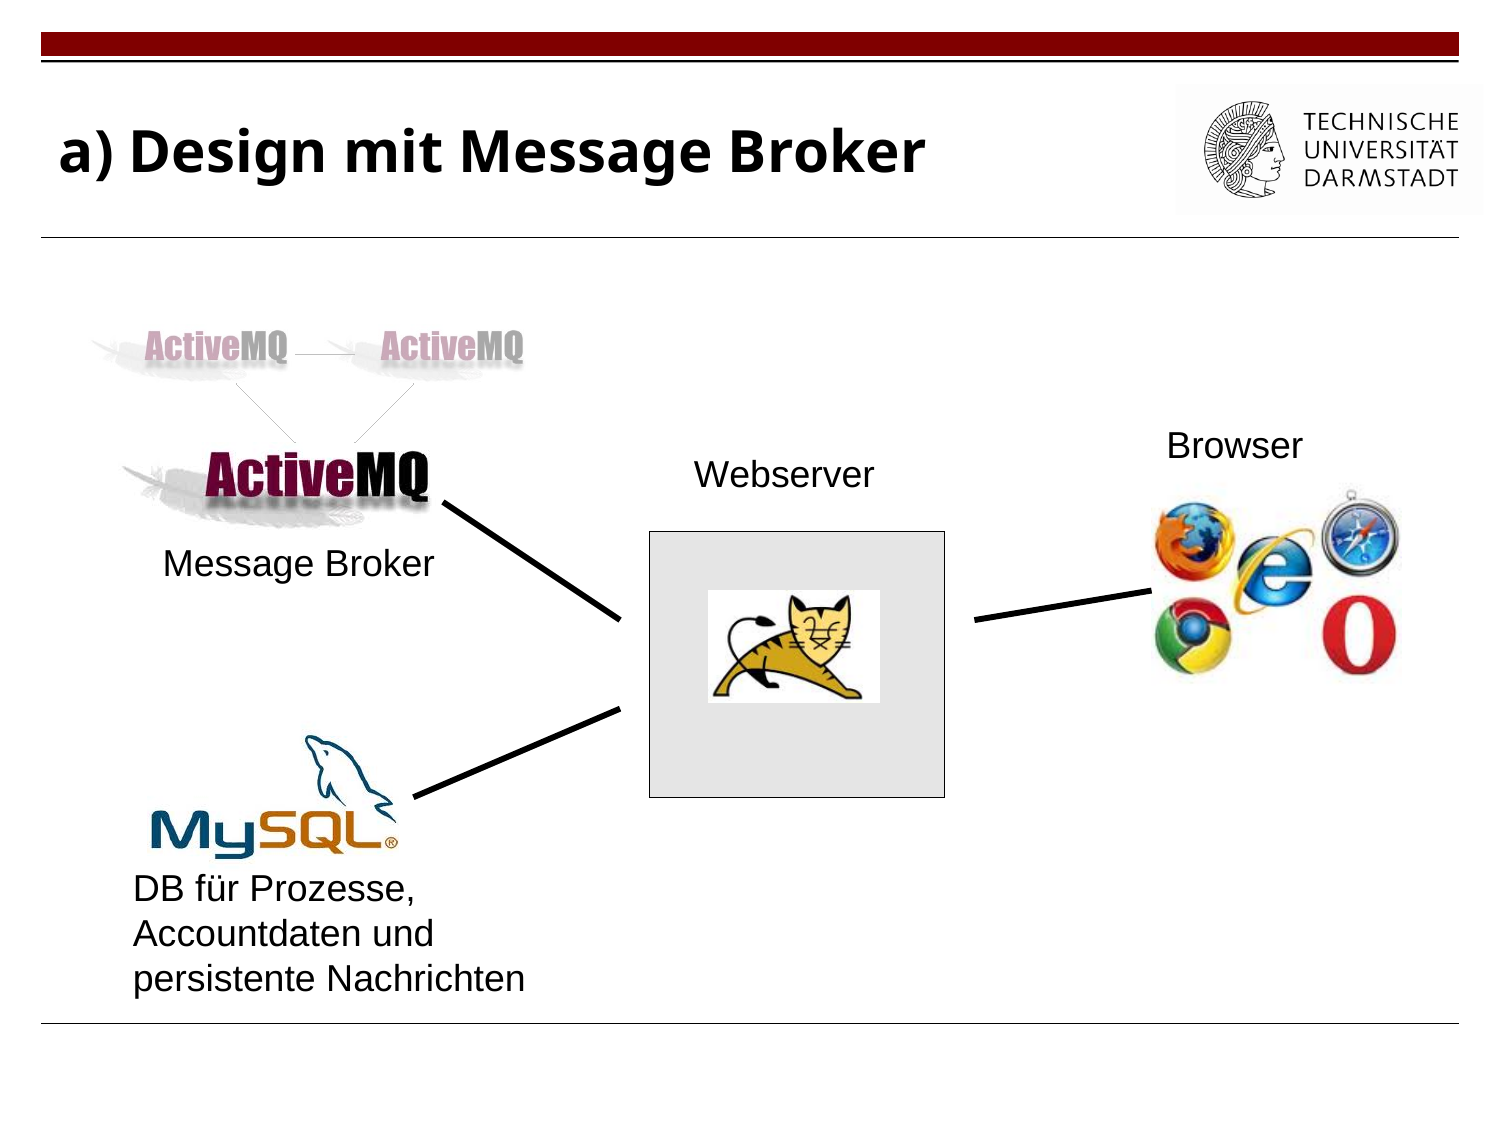

# a) Design mit Message Broker
Browser
Webserver
Message Broker
DB für Prozesse, Accountdaten und persistente Nachrichten